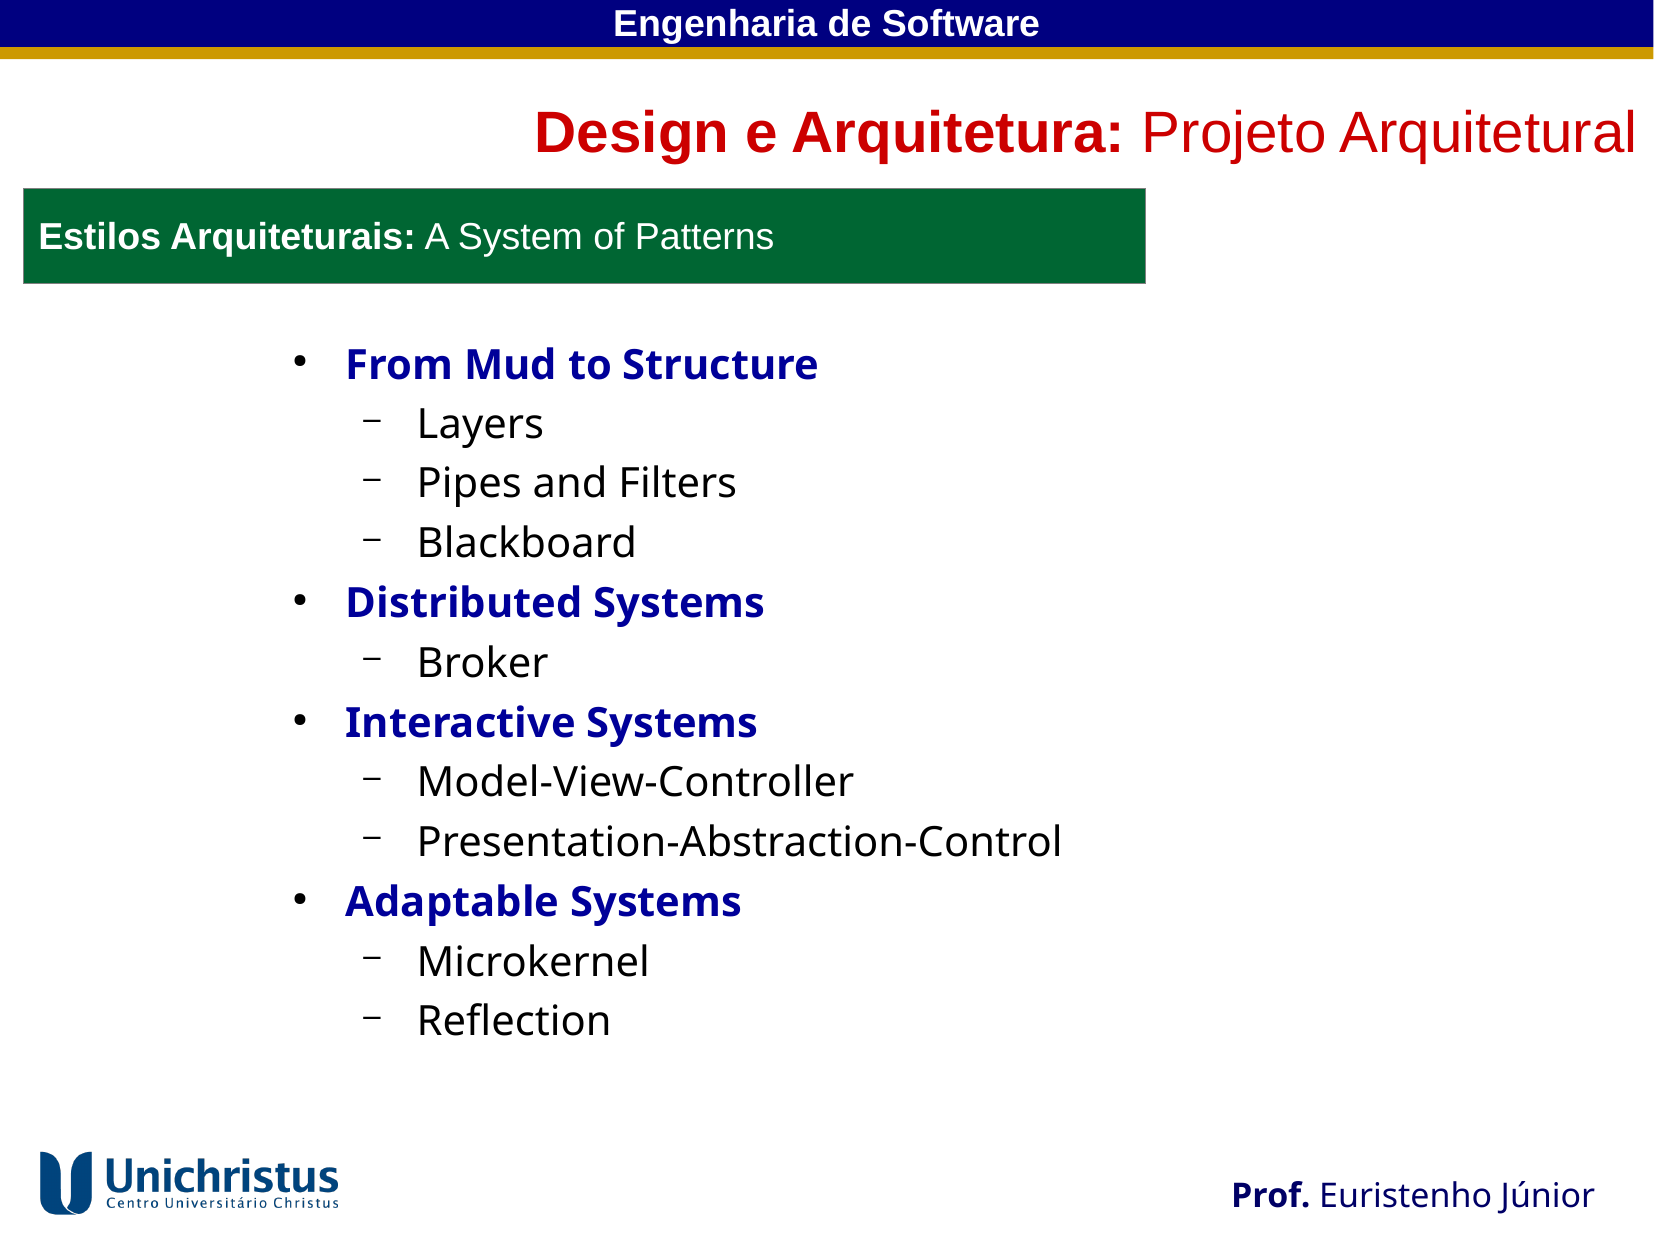

Engenharia de Software
Design e Arquitetura: Projeto Arquitetural
Estilos Arquiteturais: A System of Patterns
From Mud to Structure
Layers
Pipes and Filters
Blackboard
Distributed Systems
Broker
Interactive Systems
Model-View-Controller
Presentation-Abstraction-Control
Adaptable Systems
Microkernel
Reflection
Prof. Euristenho Júnior